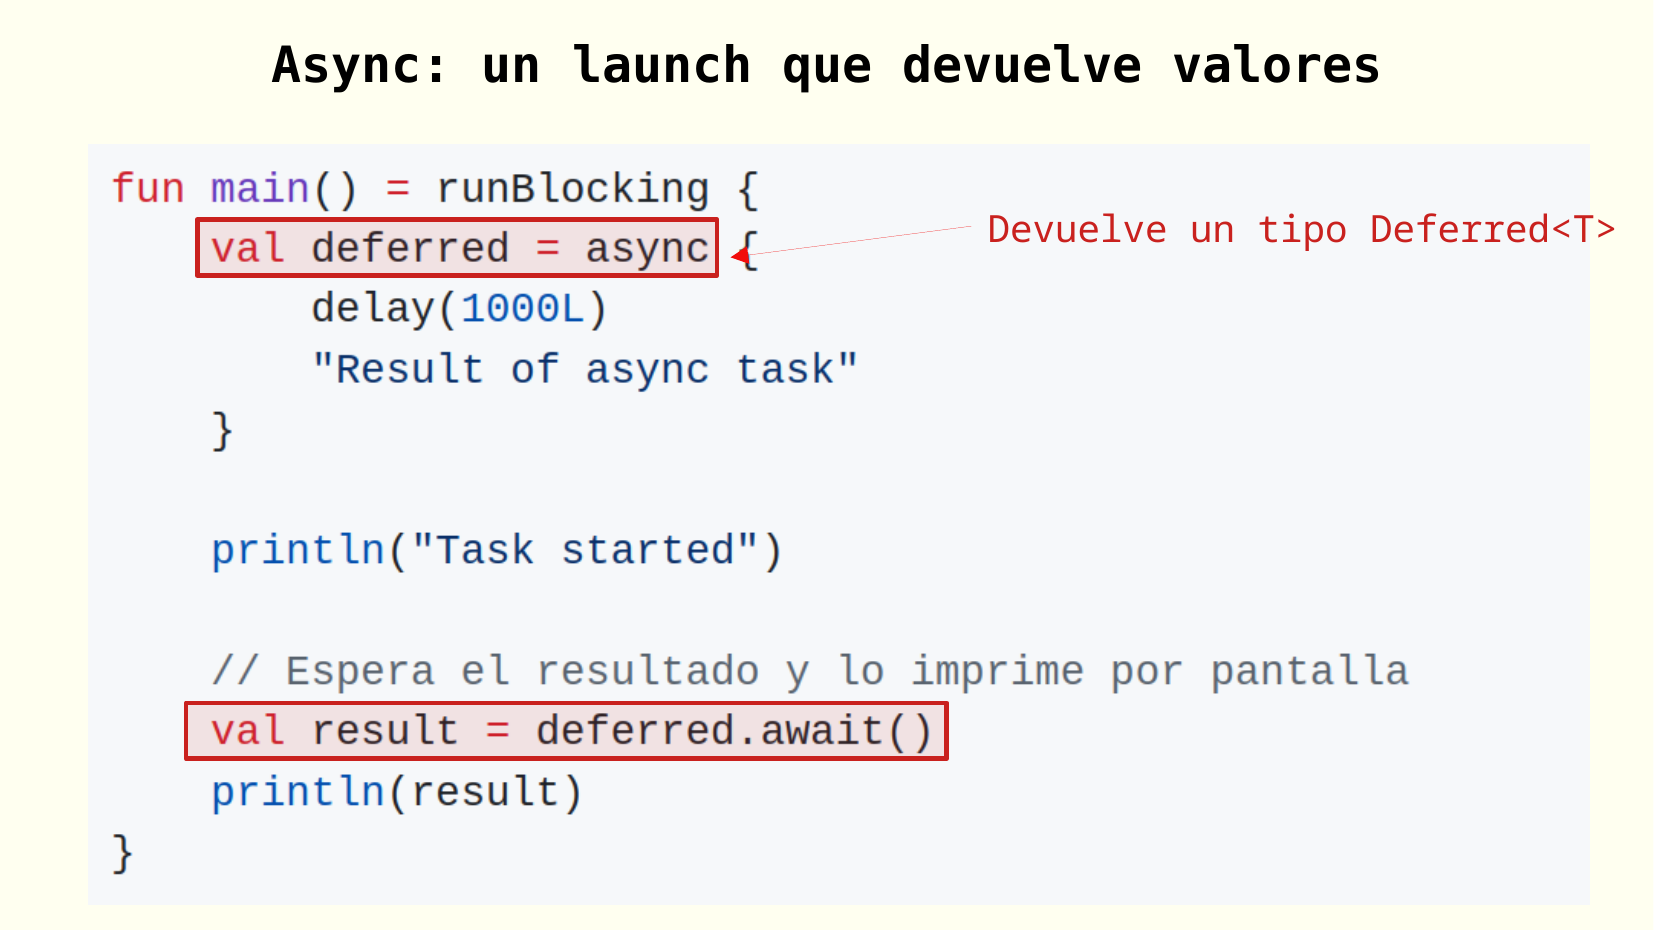

# Async: un launch que devuelve valores
Devuelve un tipo Deferred<T>